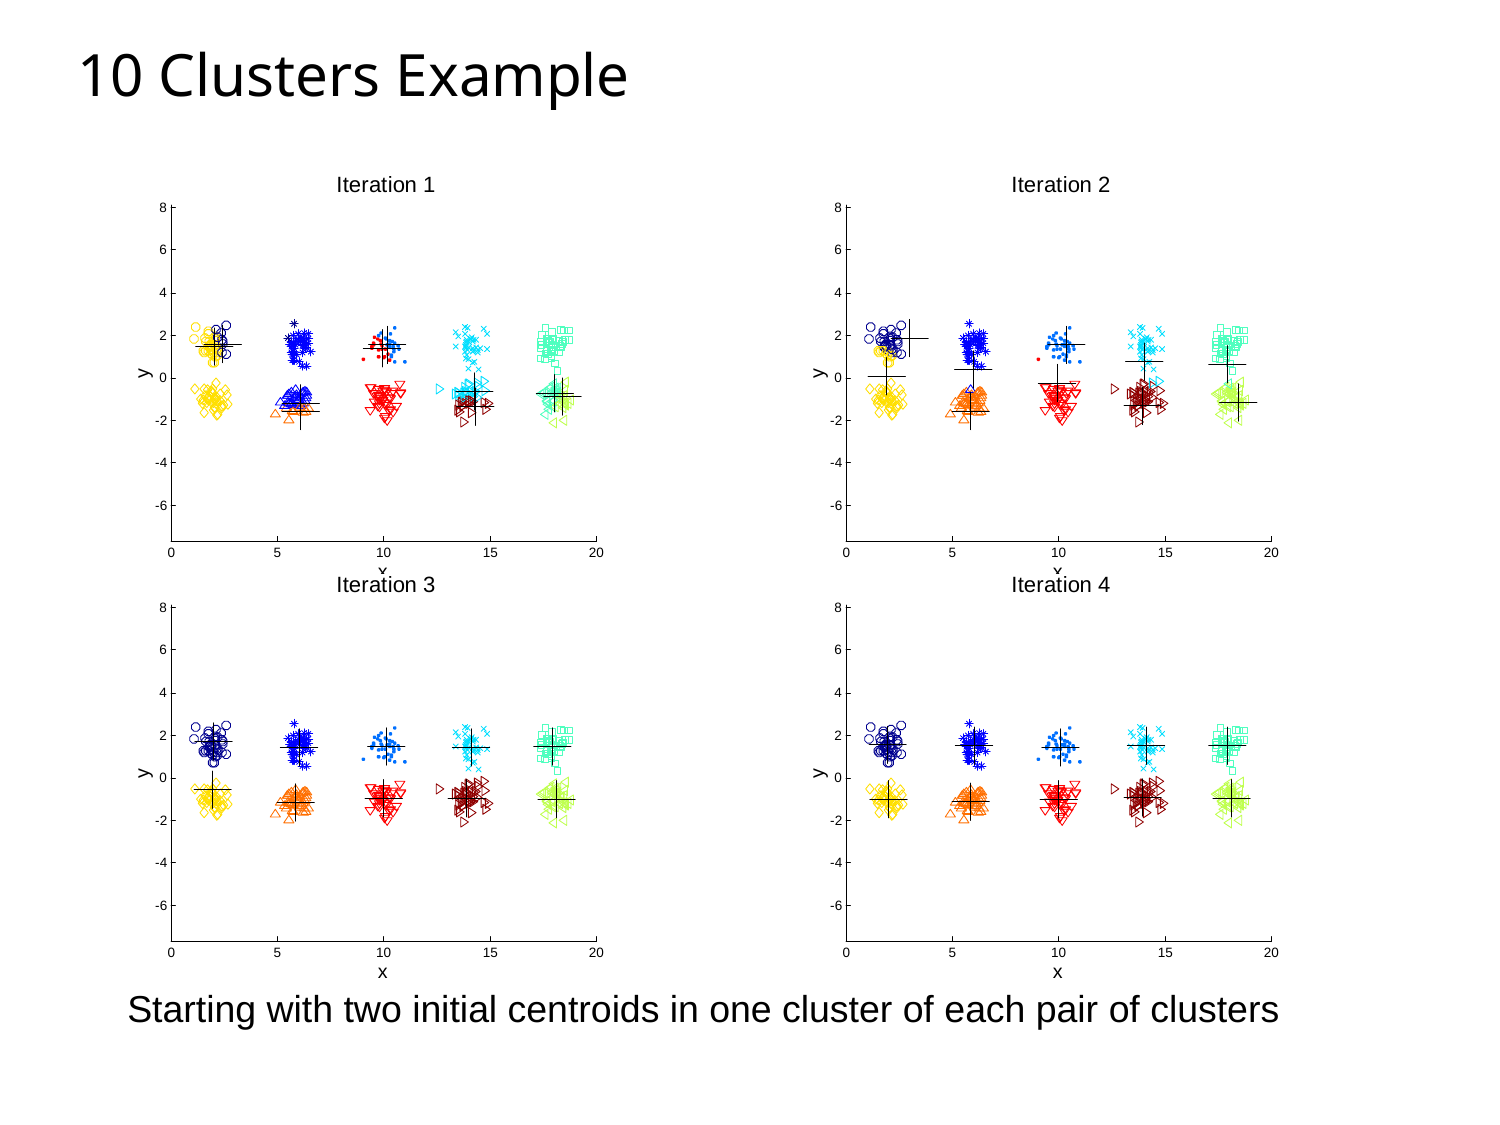

10 Clusters Example
Starting with two initial centroids in one cluster of each pair of clusters